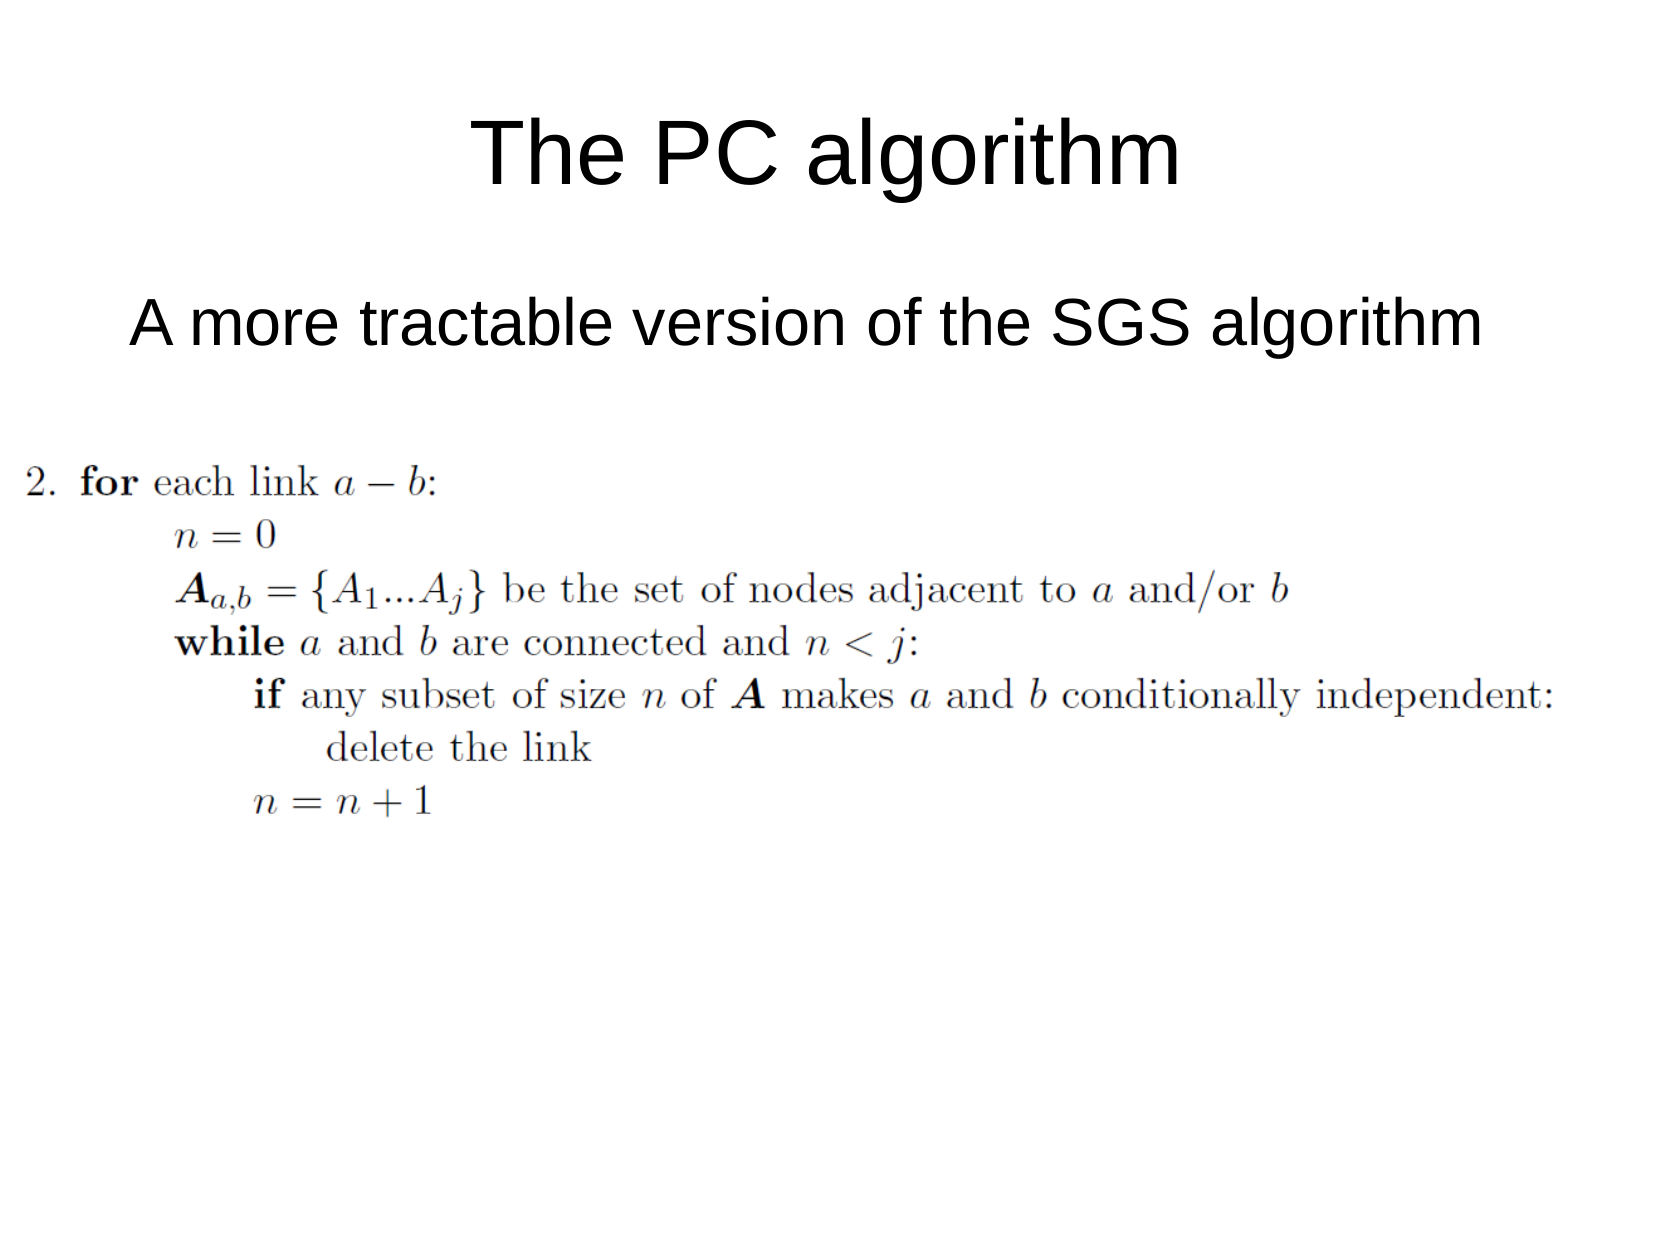

# The PC algorithm
A more tractable version of the SGS algorithm